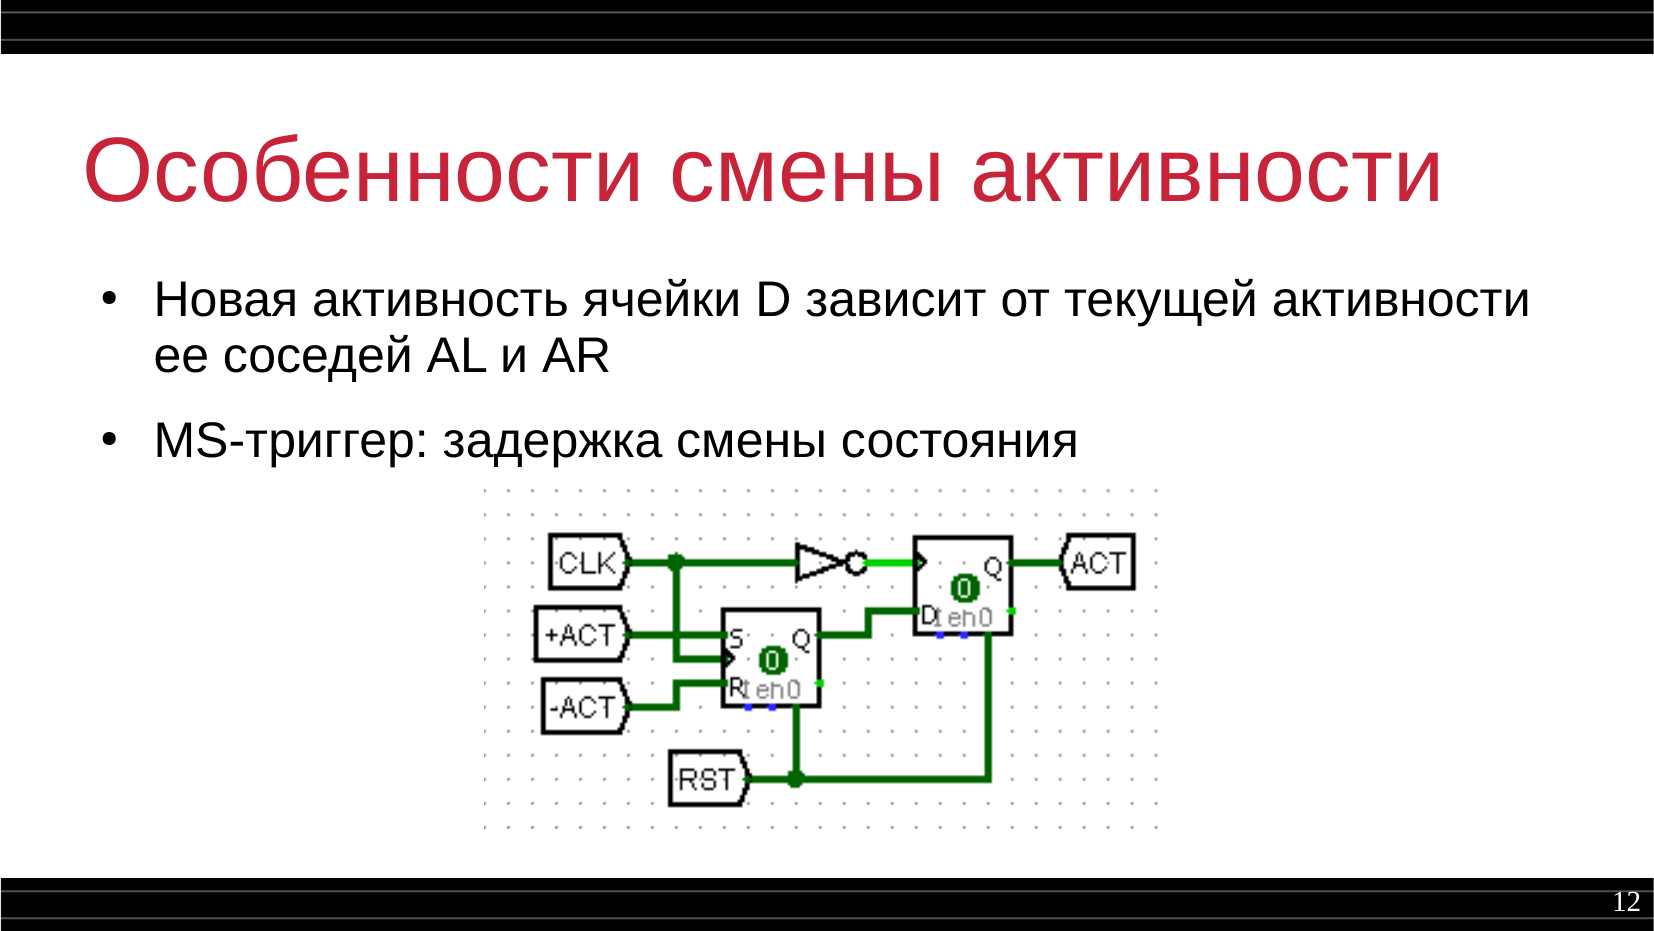

# Особенности смены активности
Новая активность ячейки D зависит от текущей активности ее соседей AL и AR
MS-триггер: задержка смены состояния